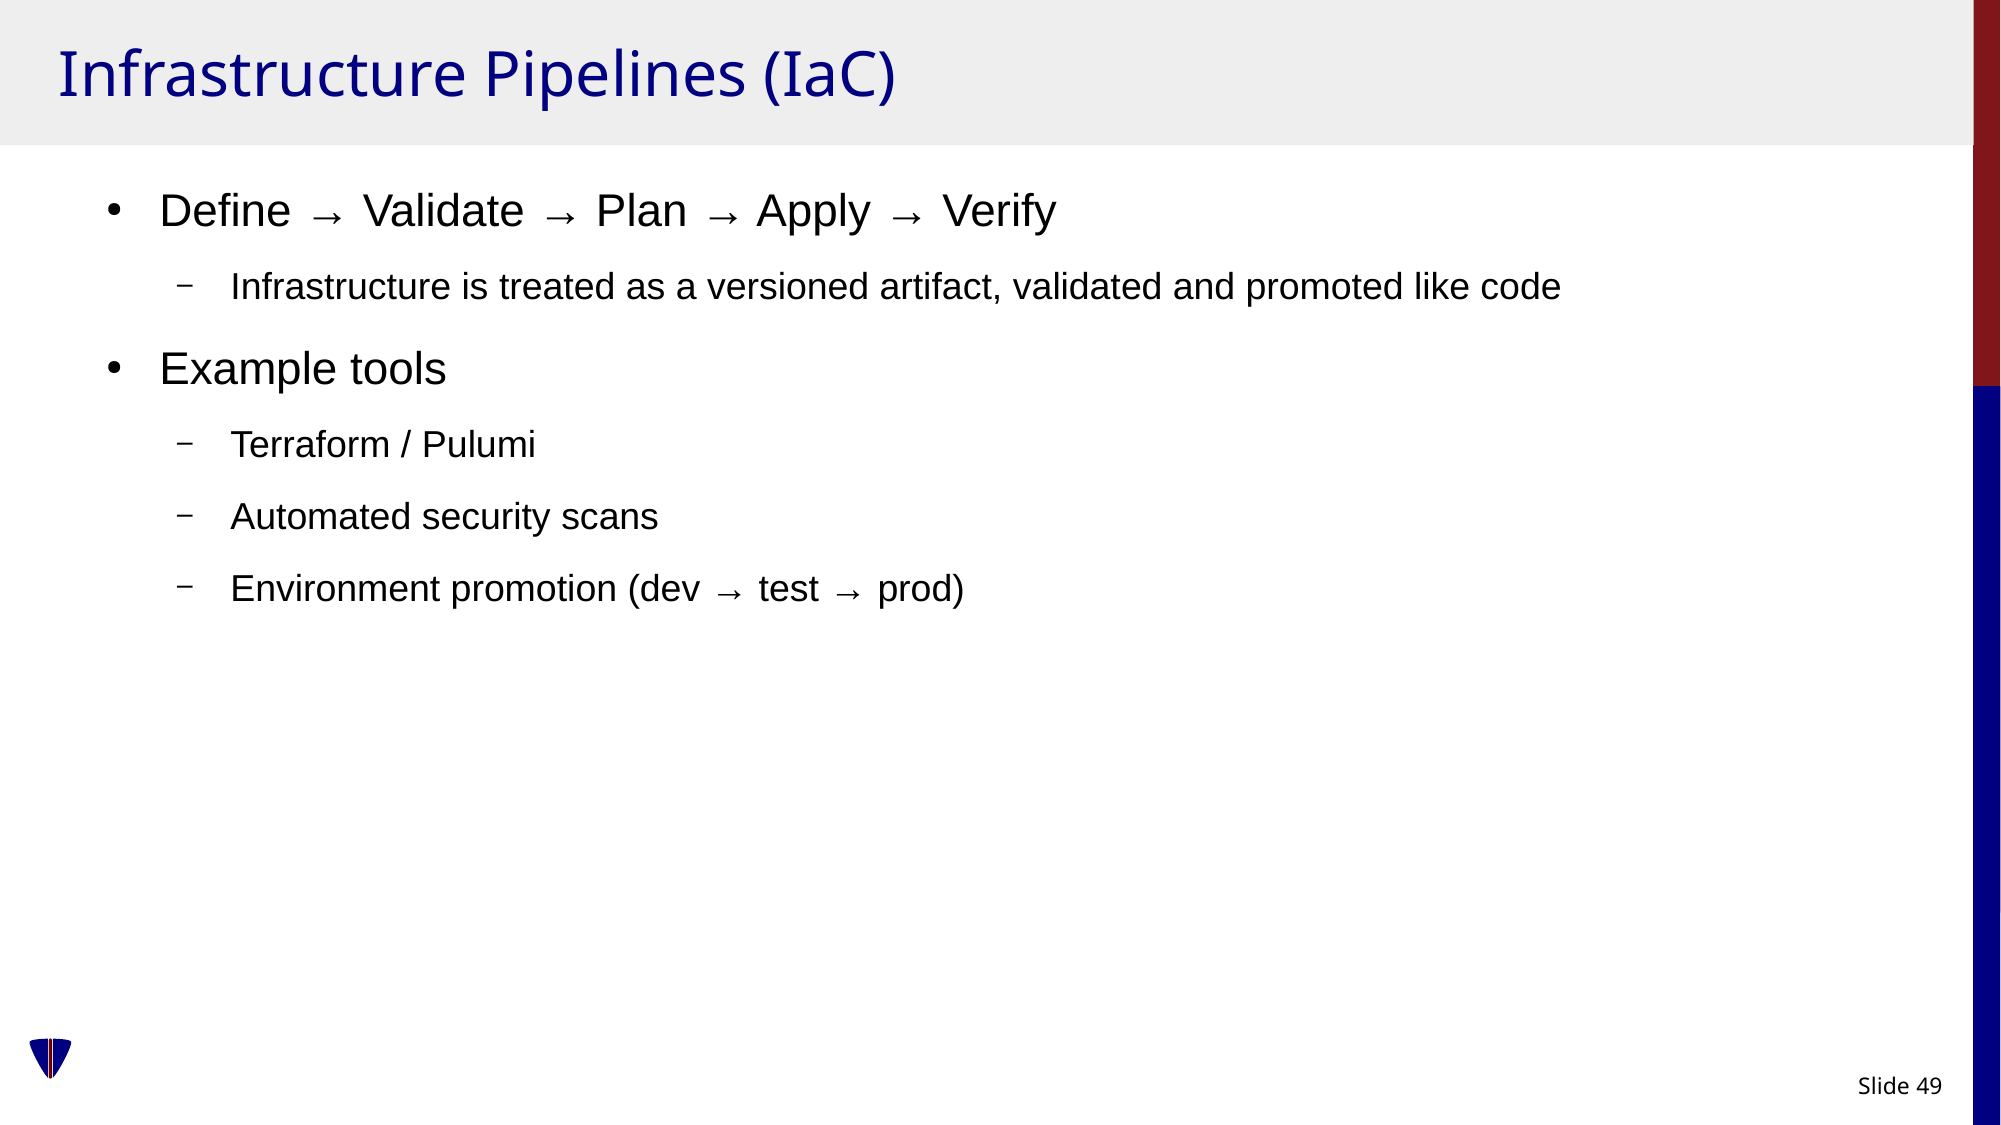

# Infrastructure Pipelines (IaC)
Define → Validate → Plan → Apply → Verify
Infrastructure is treated as a versioned artifact, validated and promoted like code
Example tools
Terraform / Pulumi
Automated security scans
Environment promotion (dev → test → prod)